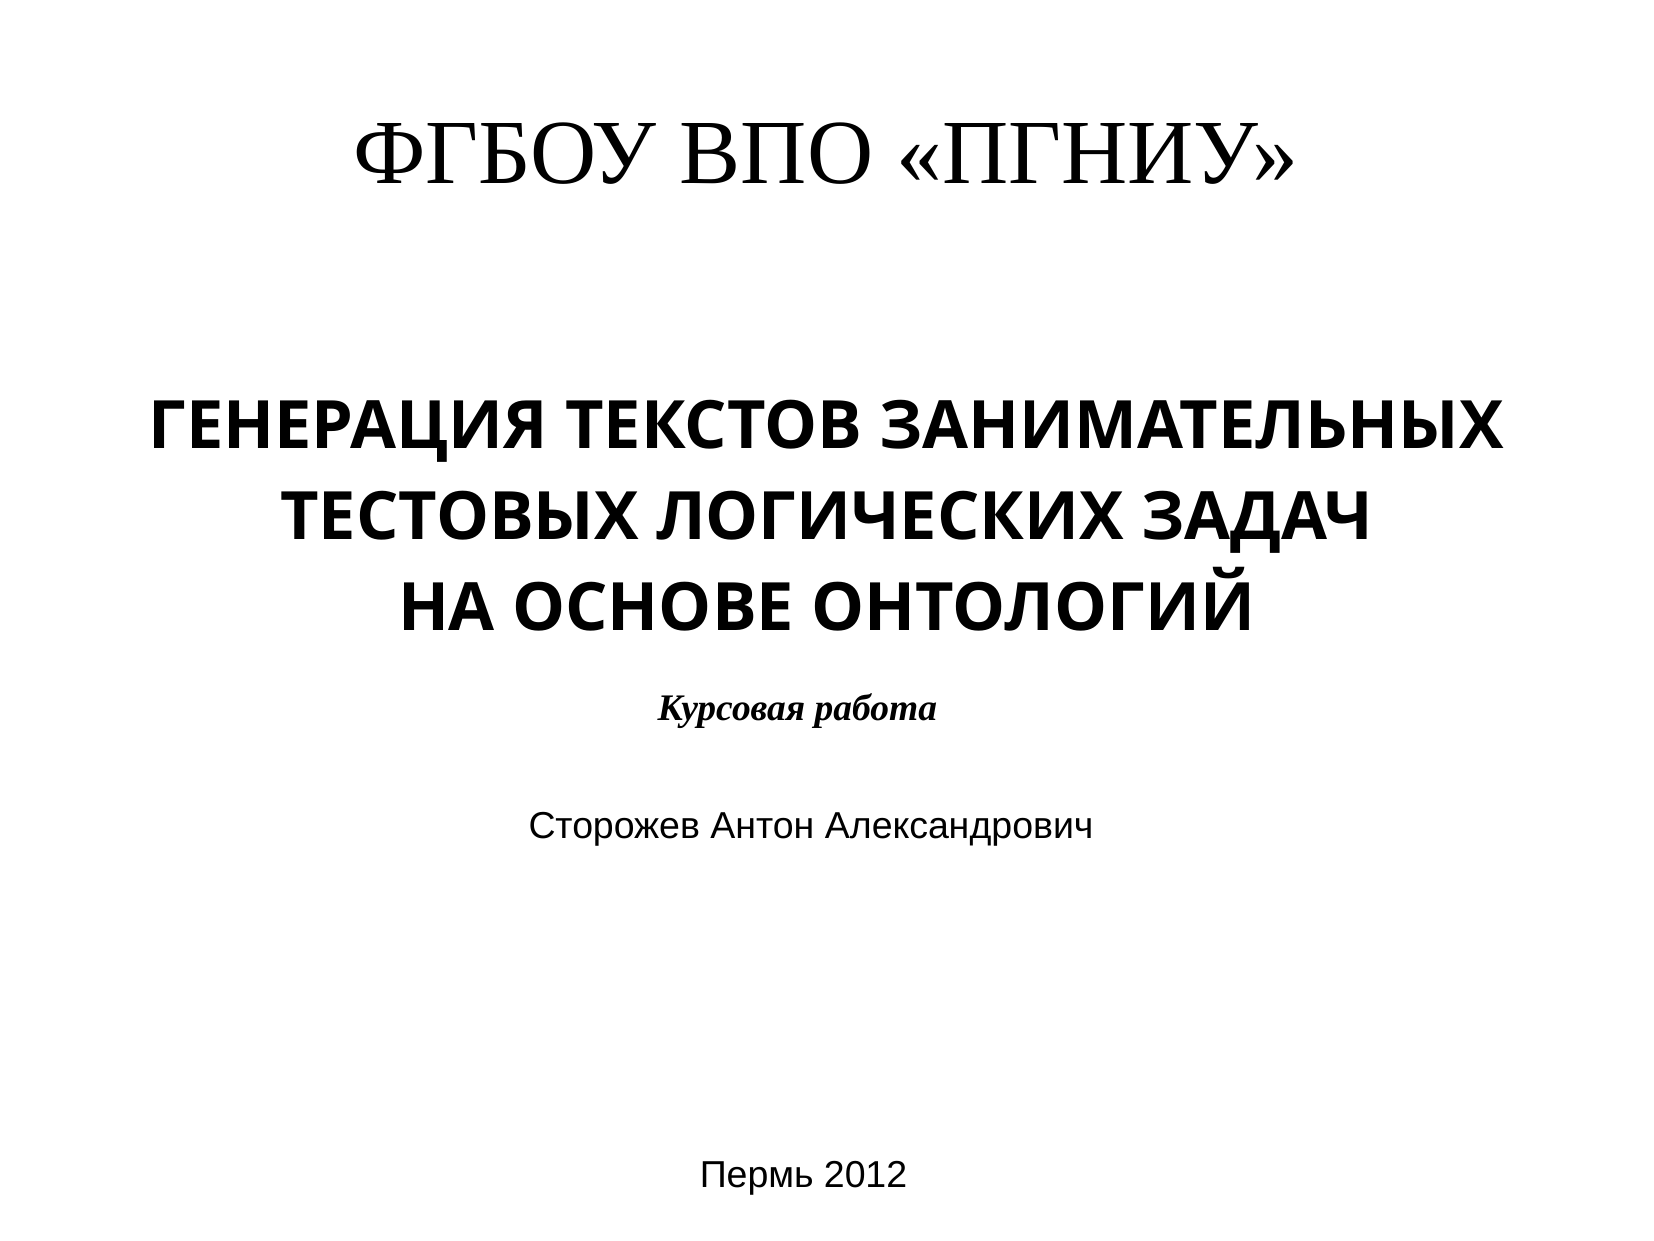

# ФГБОУ ВПО «ПГНИУ»
ГЕНЕРАЦИЯ ТЕКСТОВ ЗАНИМАТЕЛЬНЫХ ТЕСТОВЫХ ЛОГИЧЕСКИХ ЗАДАЧ НА ОСНОВЕ ОНТОЛОГИЙ
Курсовая работа
Сторожев Антон Александрович
Пермь 2012